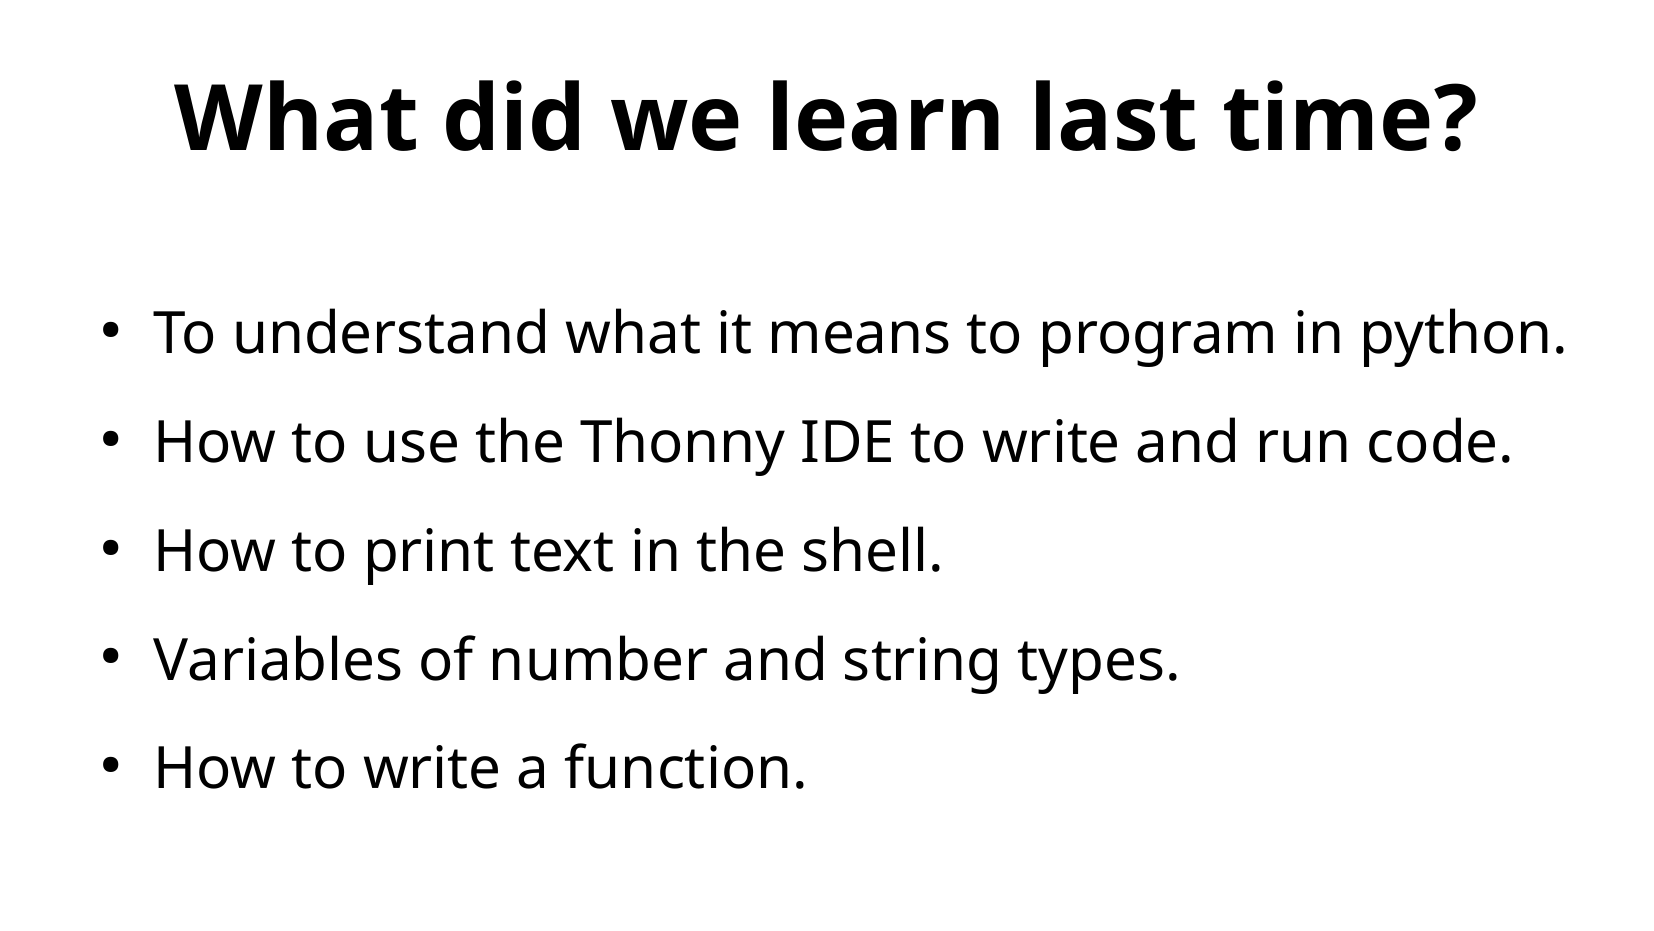

# What did we learn last time?
To understand what it means to program in python.
How to use the Thonny IDE to write and run code.
How to print text in the shell.
Variables of number and string types.
How to write a function.